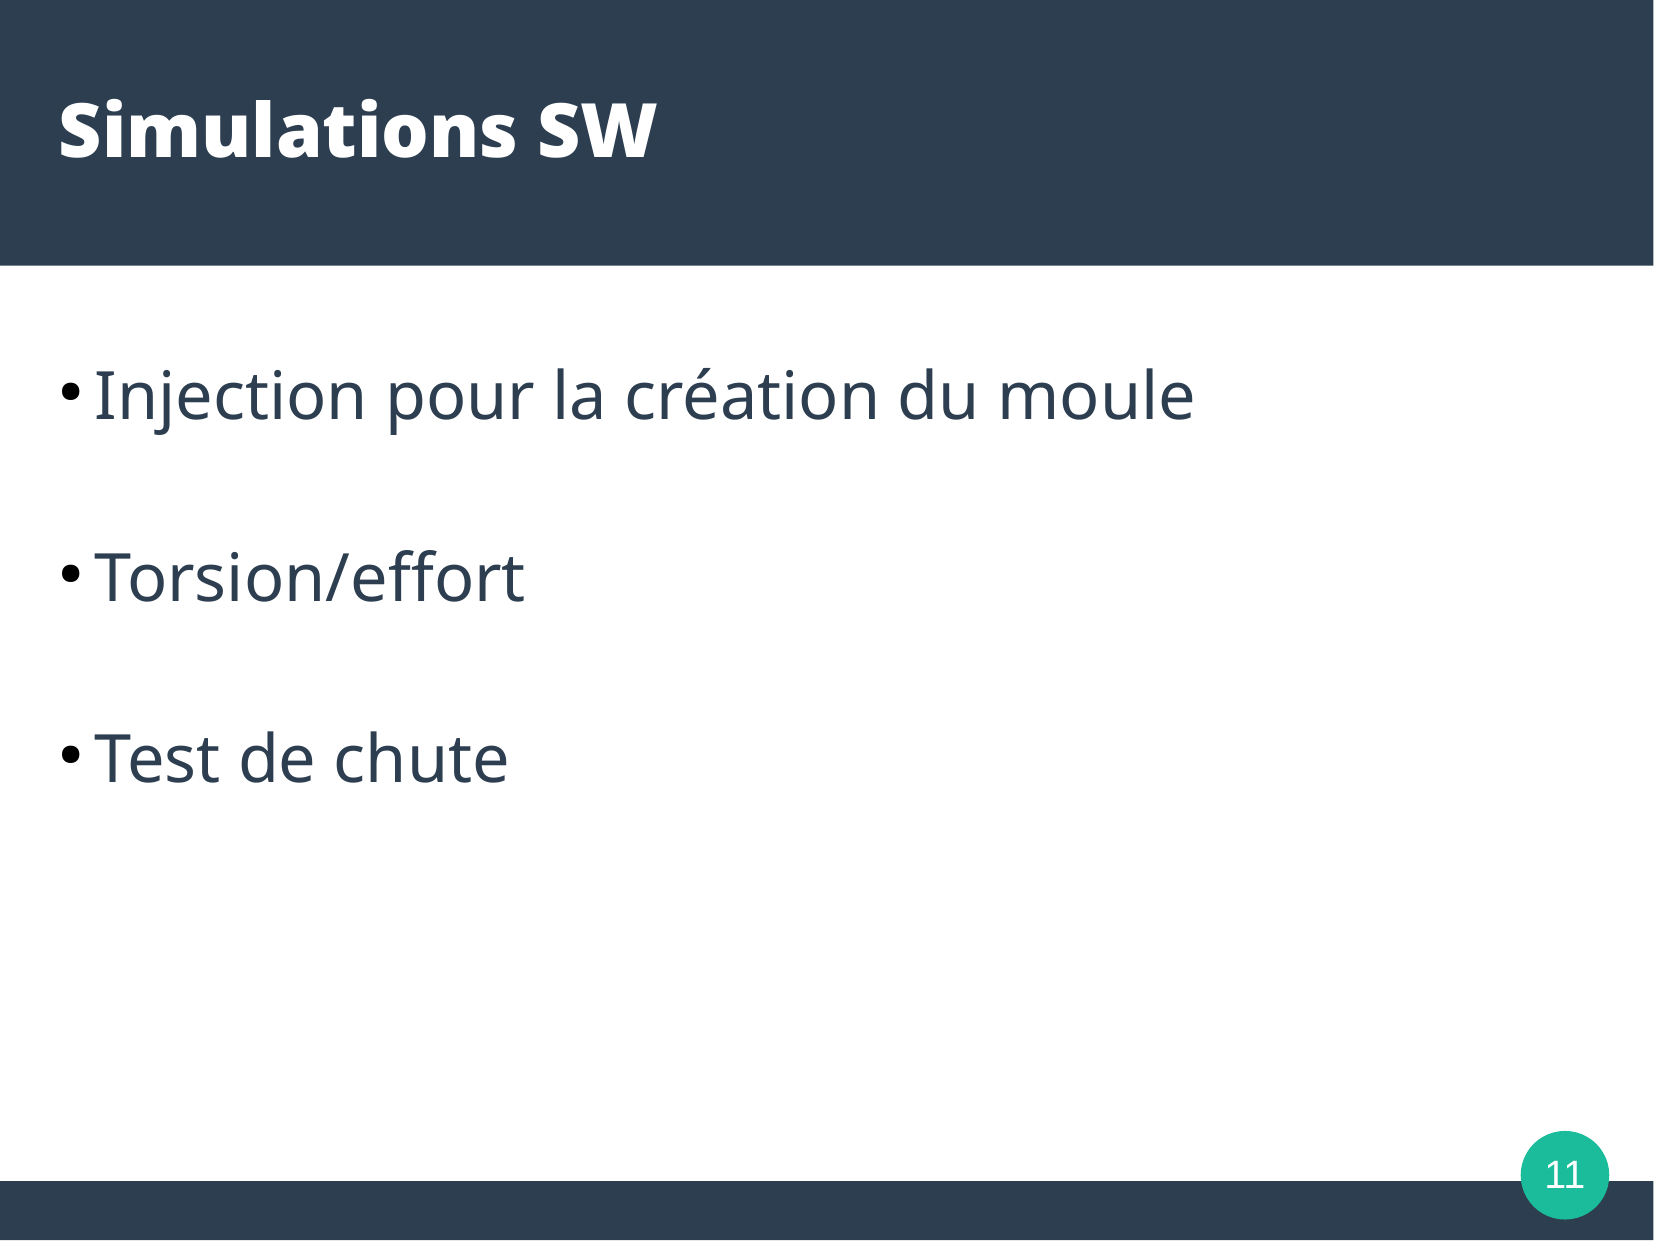

# Simulations SW
Injection pour la création du moule
Torsion/effort
Test de chute
11